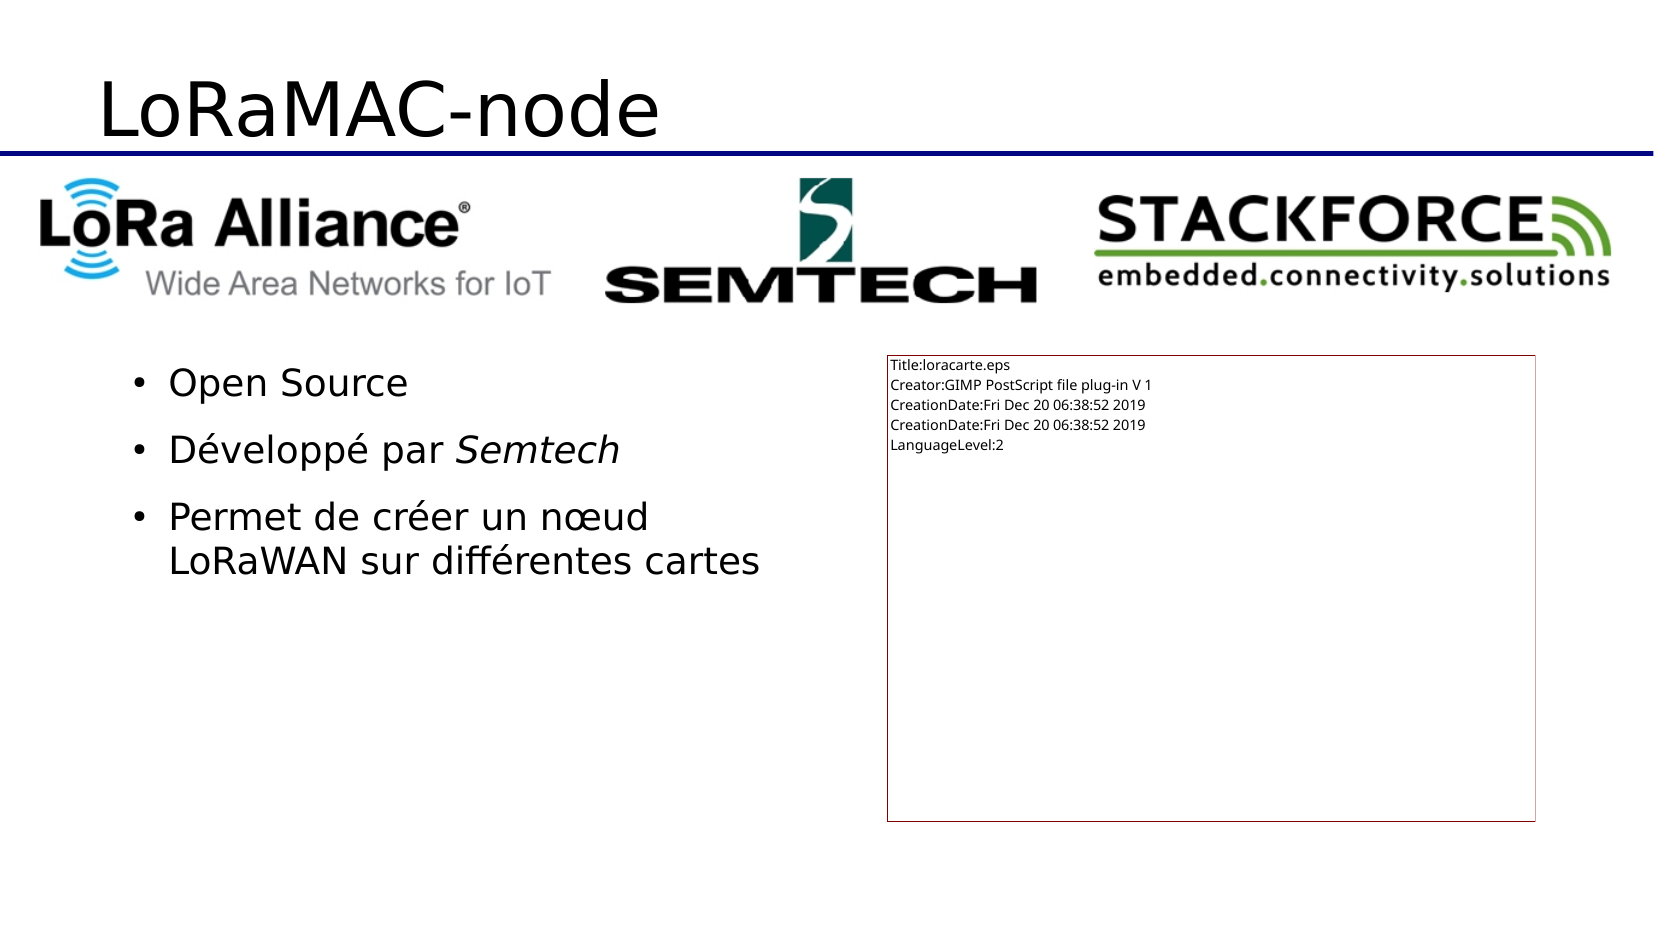

LoRaMAC-node
Open Source
Développé par Semtech
Permet de créer un nœud LoRaWAN sur différentes cartes